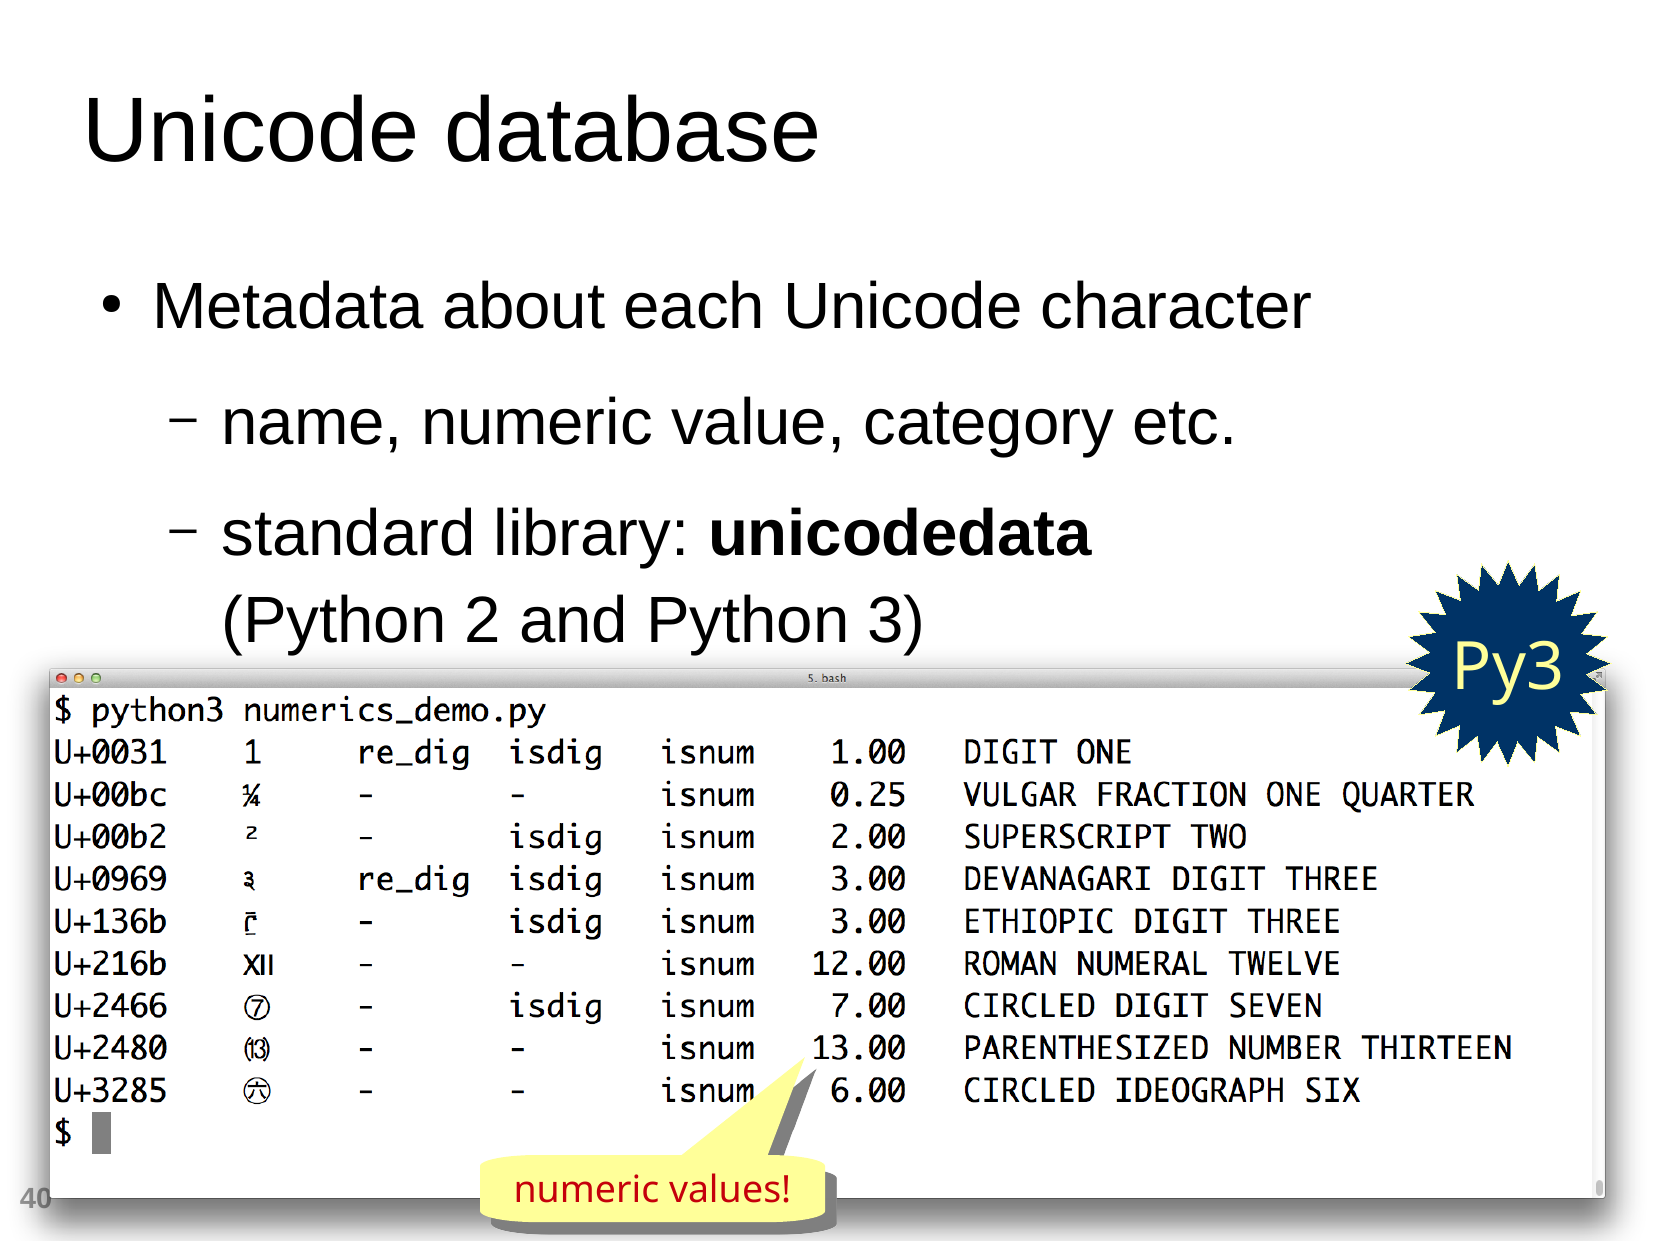

# Unicode database
Metadata about each Unicode character
name, numeric value, category etc.
standard library: unicodedata
(Python 2 and Python 3)
Py3
40
numeric values!